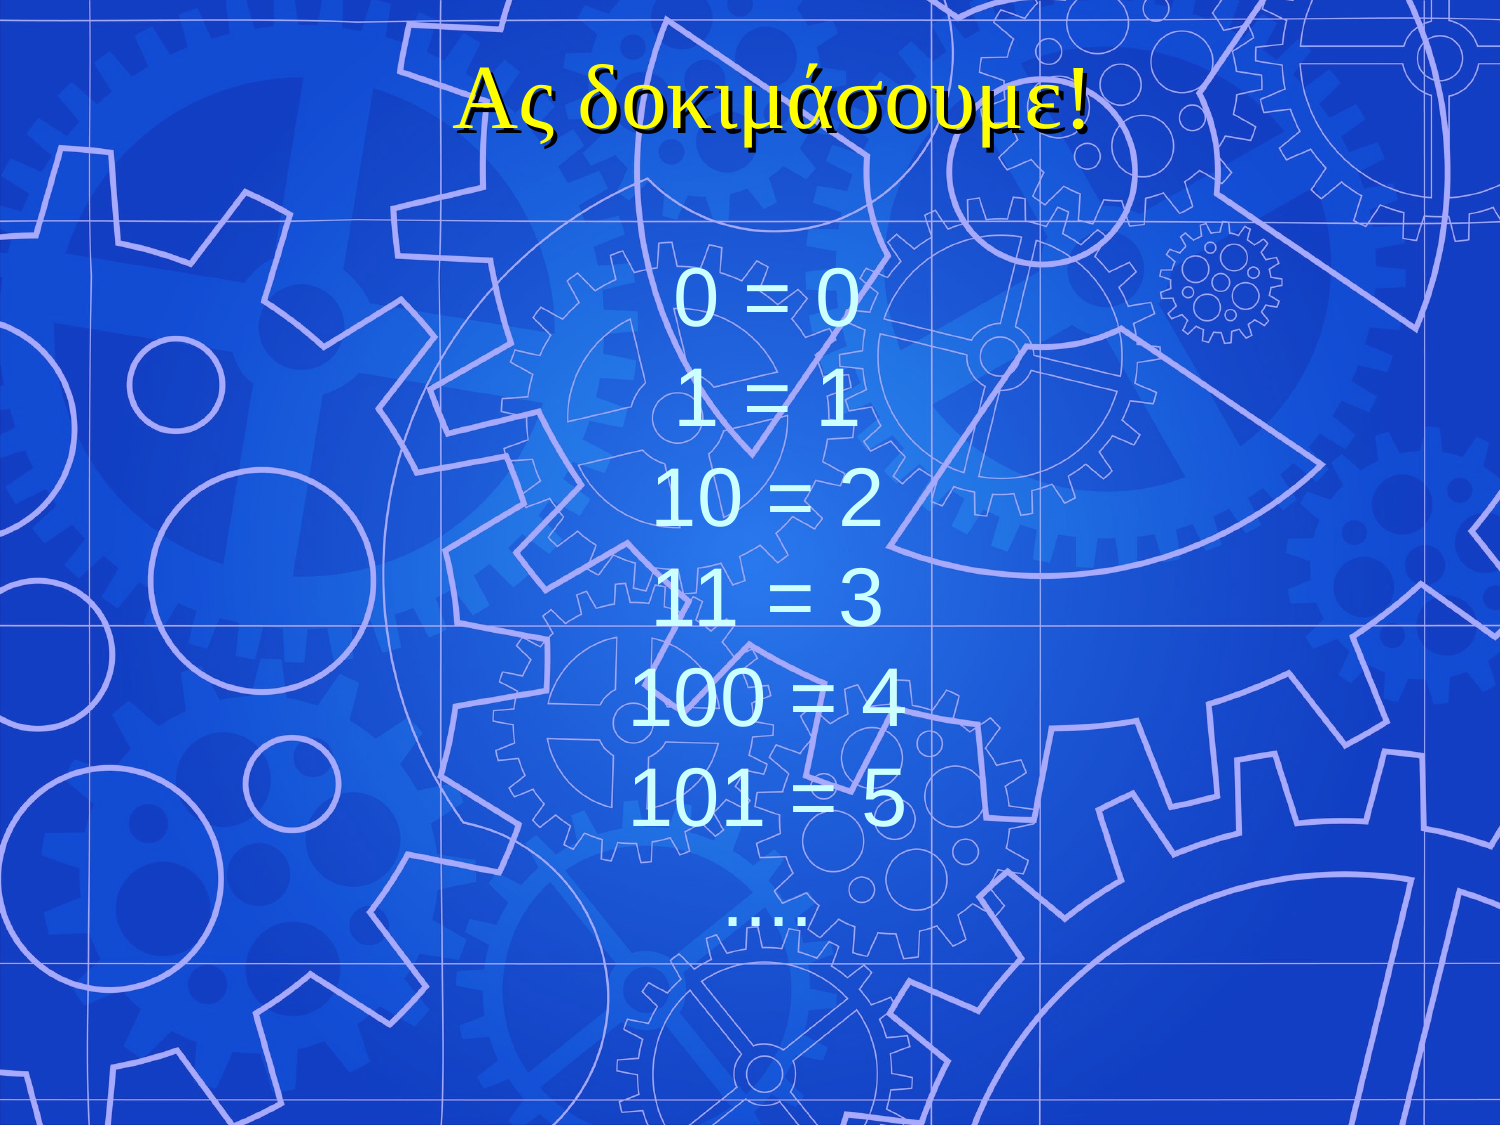

# Ας δοκιμάσουμε!
0 = 0
1 = 1
10 = 2
11 = 3
100 = 4
101 = 5
....